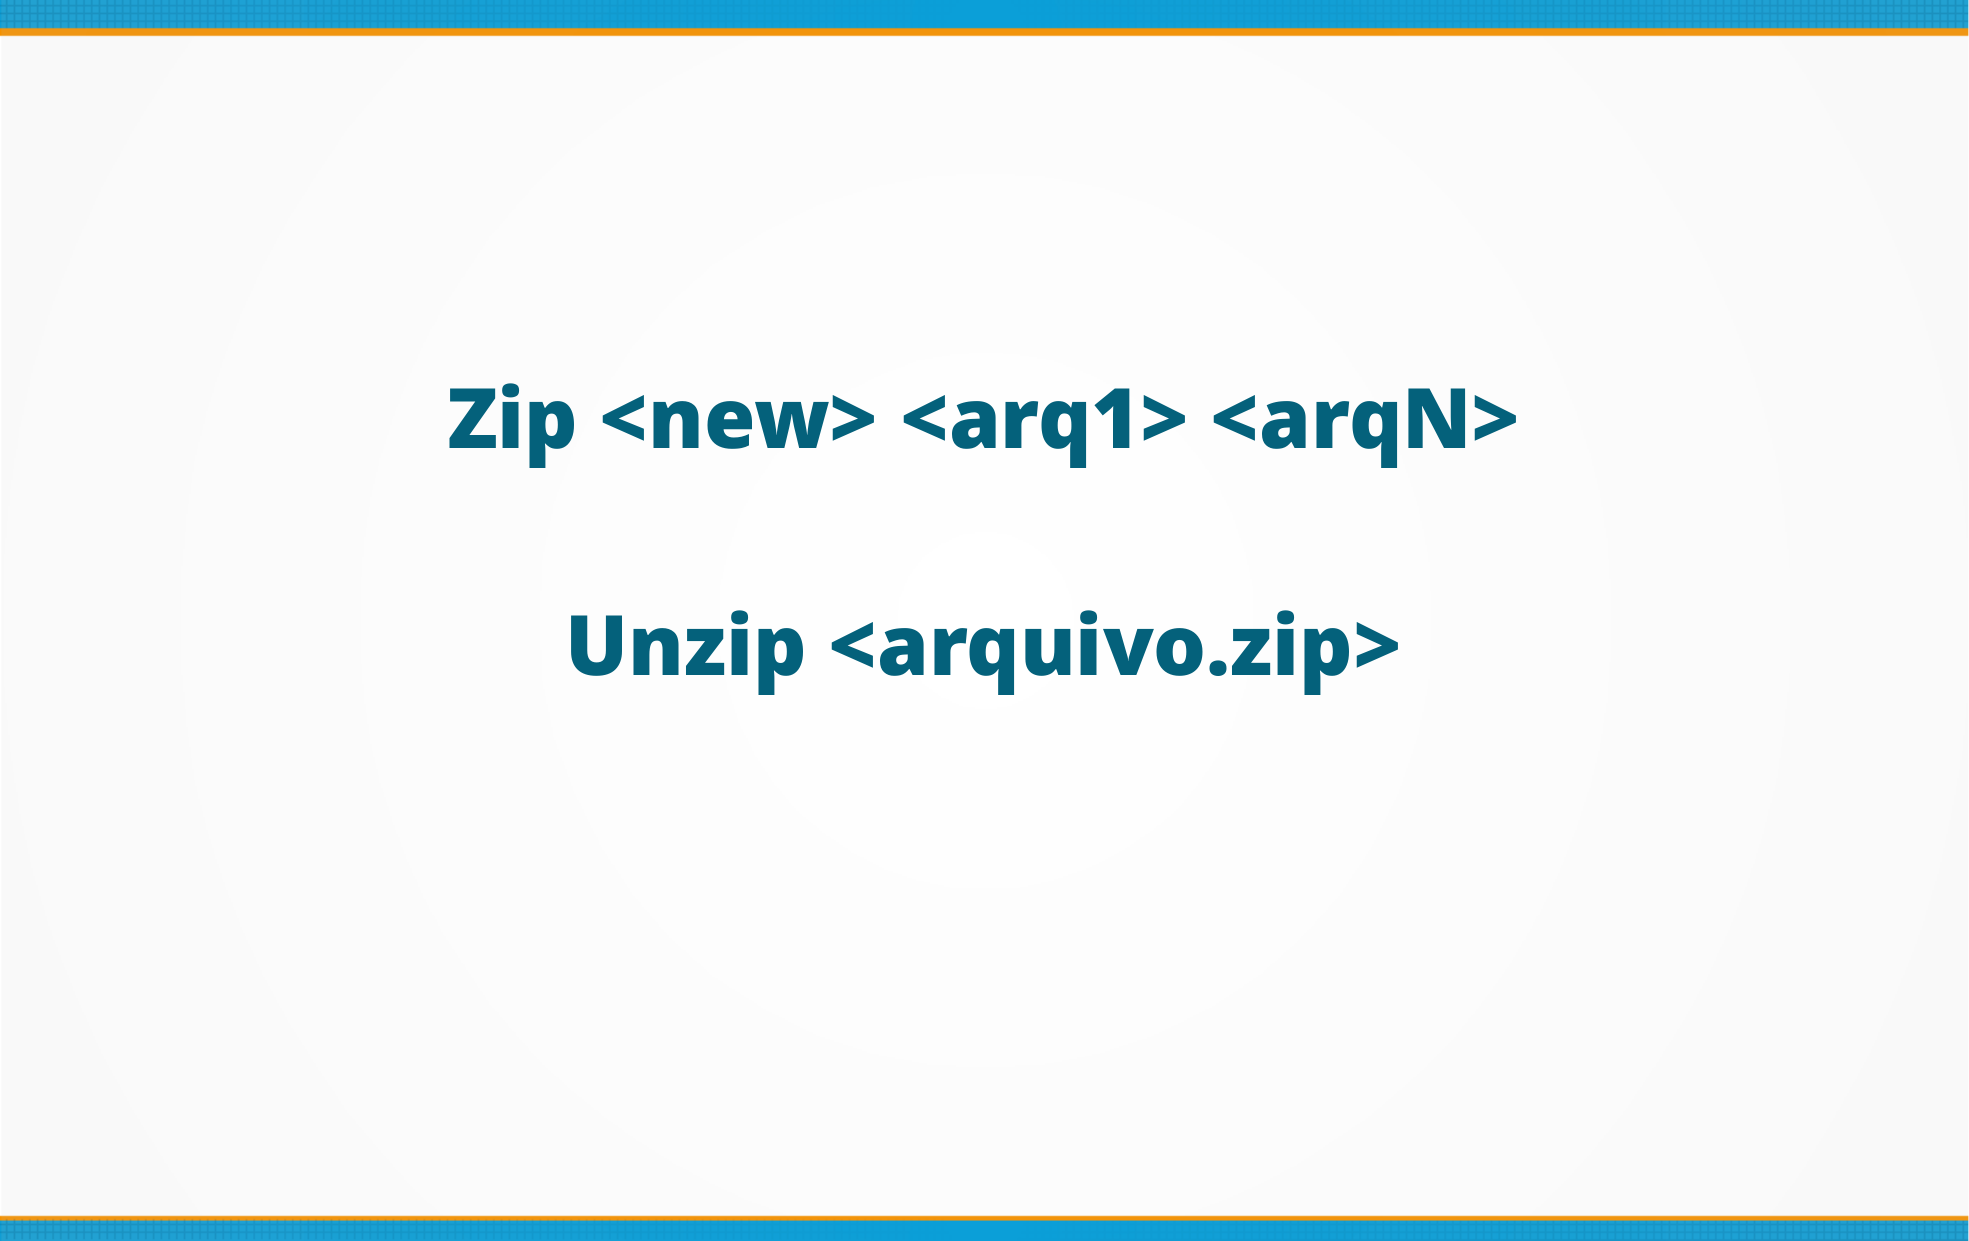

# Zip <new> <arq1> <arqN>
Unzip <arquivo.zip>